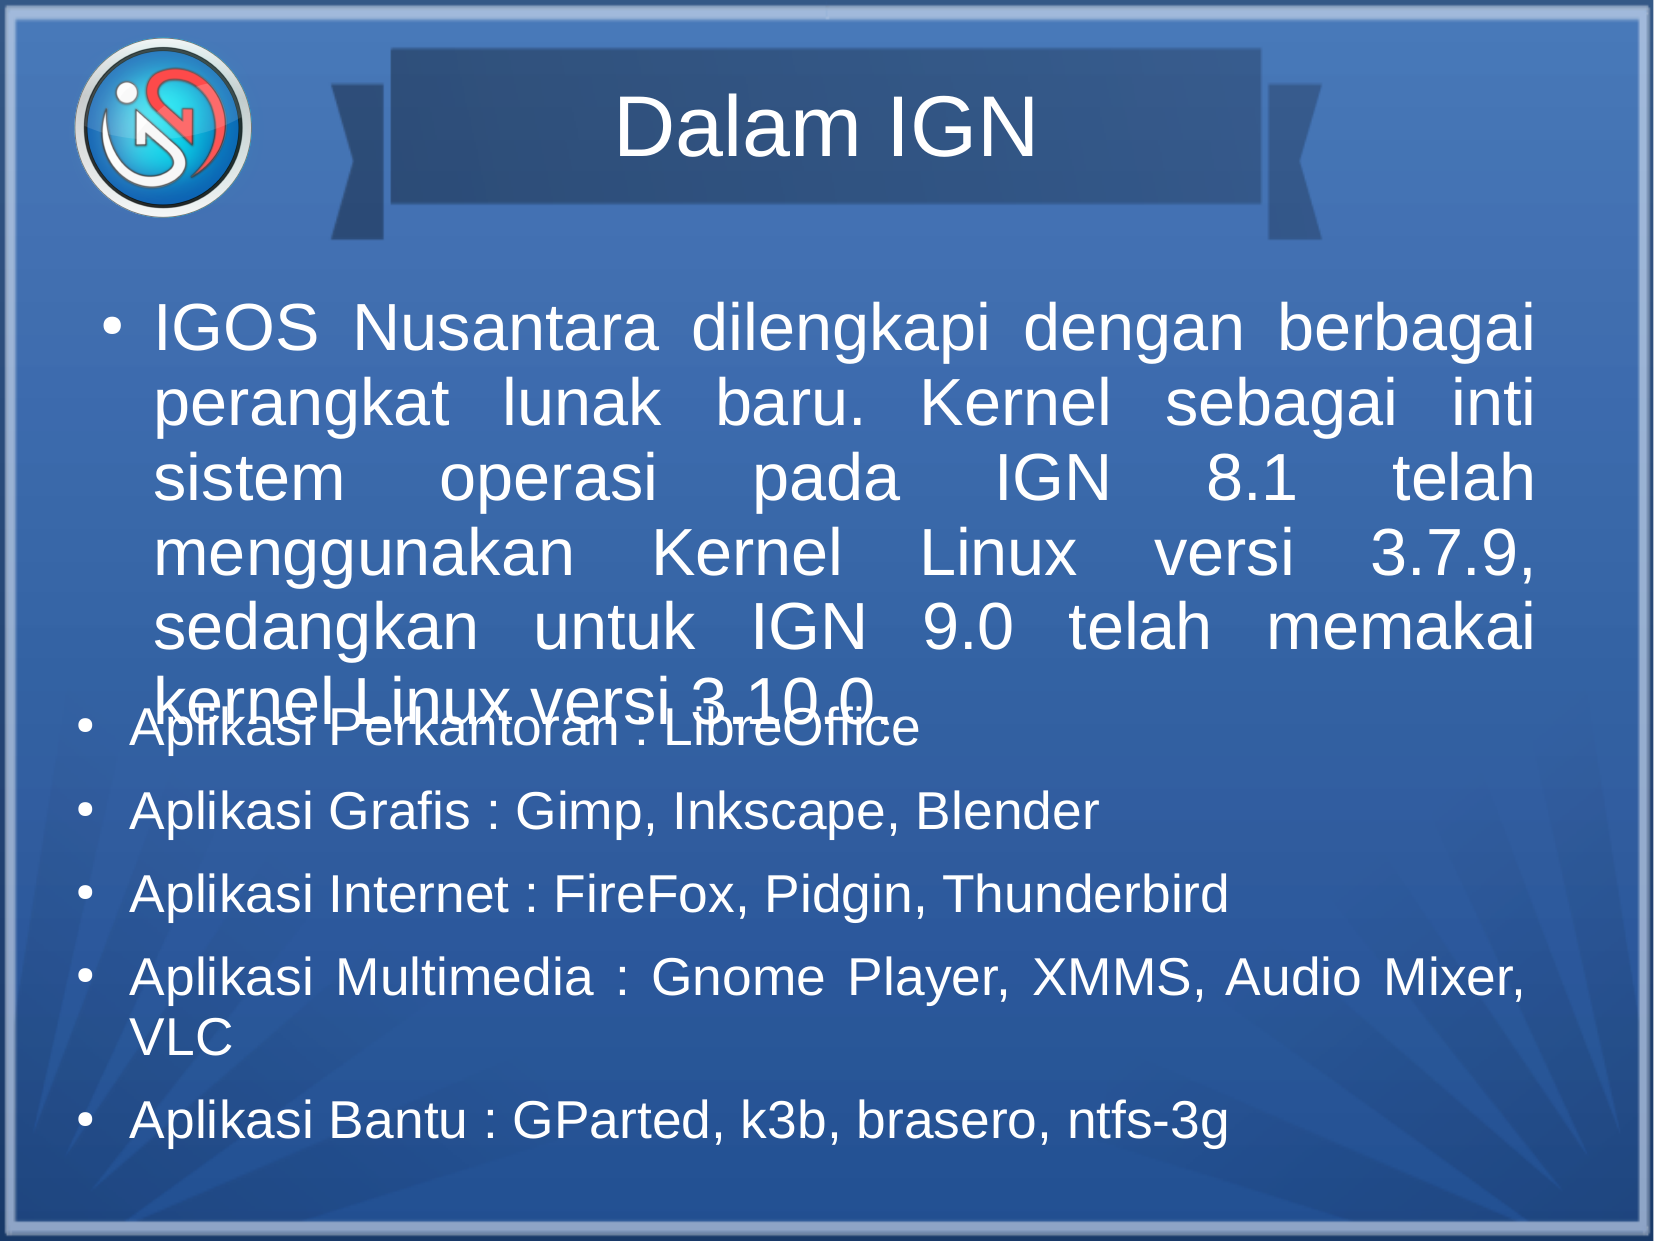

# Dalam IGN
IGOS Nusantara dilengkapi dengan berbagai perangkat lunak baru. Kernel sebagai inti sistem operasi pada IGN 8.1 telah menggunakan Kernel Linux versi 3.7.9, sedangkan untuk IGN 9.0 telah memakai kernel Linux versi 3.10.0.
Aplikasi Perkantoran : LibreOffice
Aplikasi Grafis : Gimp, Inkscape, Blender
Aplikasi Internet : FireFox, Pidgin, Thunderbird
Aplikasi Multimedia : Gnome Player, XMMS, Audio Mixer, VLC
Aplikasi Bantu : GParted, k3b, brasero, ntfs-3g